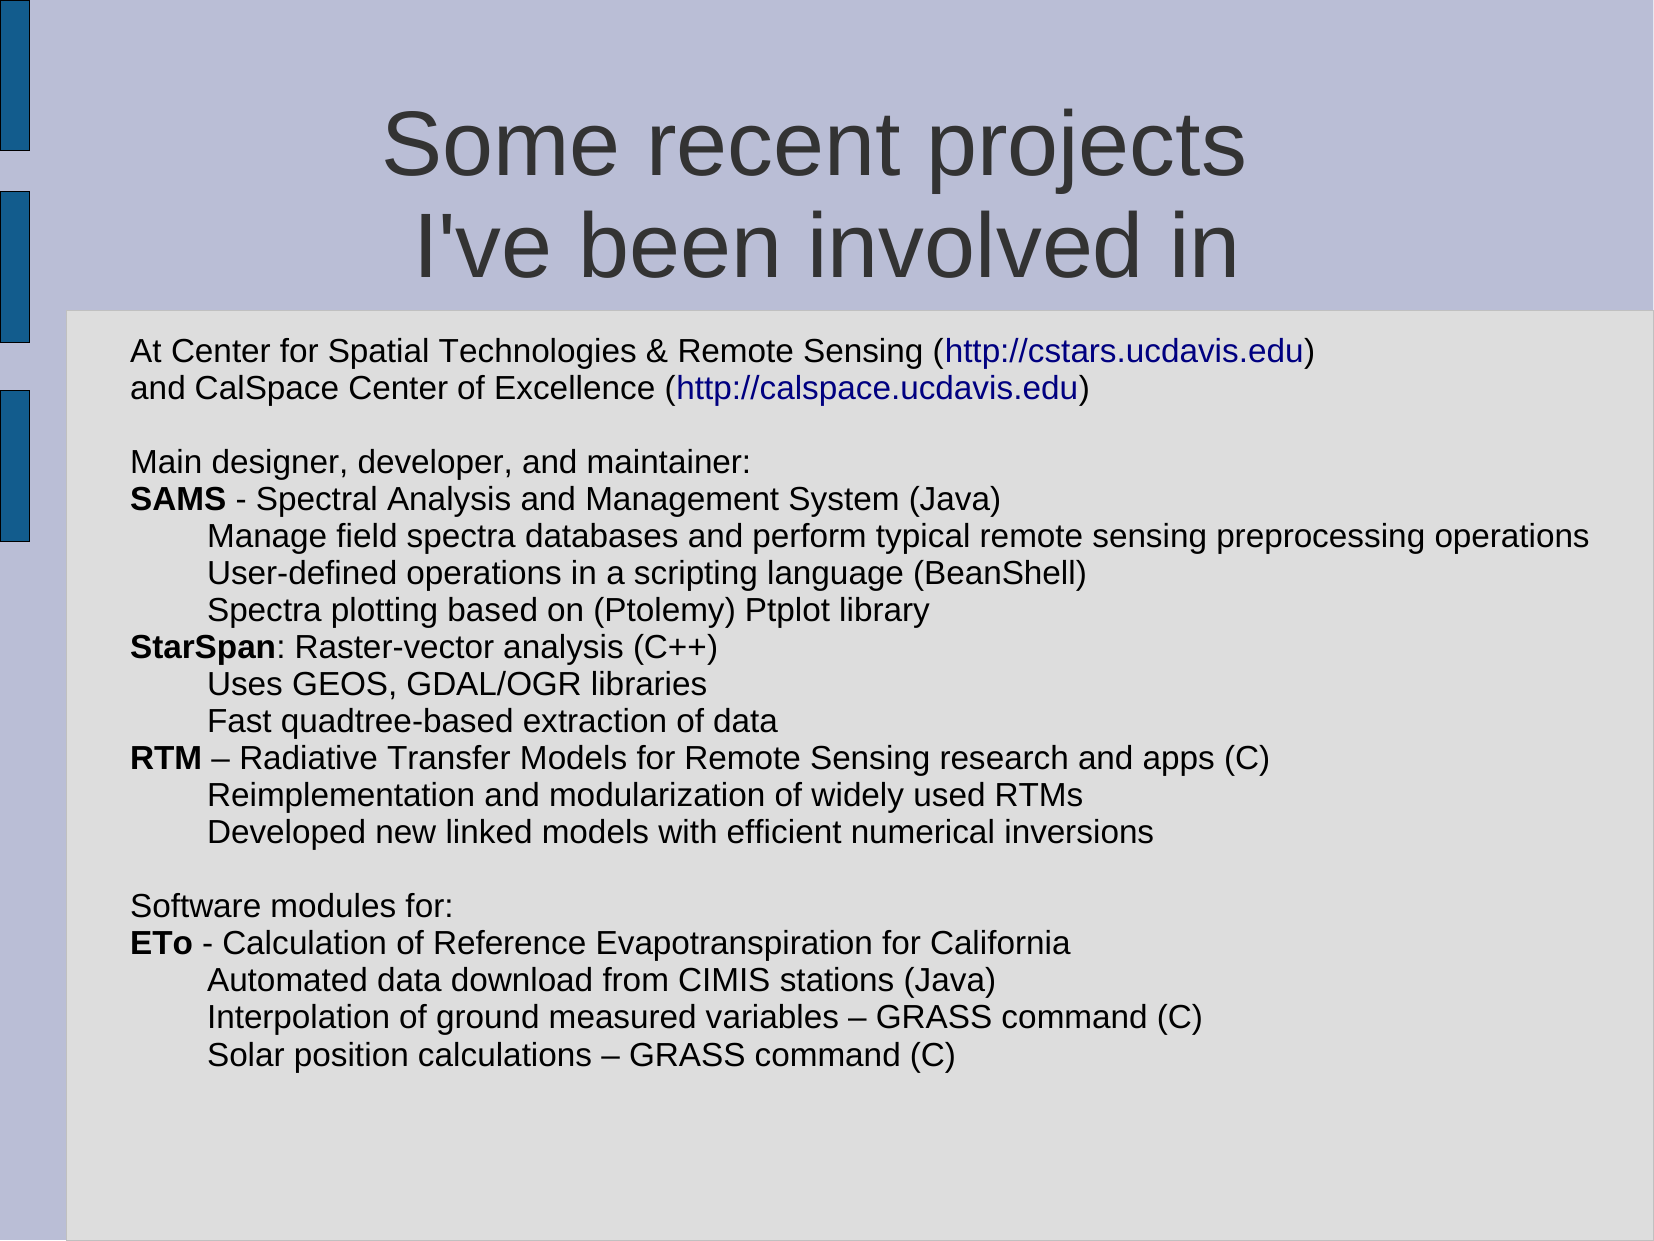

# Some recent projects I've been involved in
At Center for Spatial Technologies & Remote Sensing (http://cstars.ucdavis.edu)
and CalSpace Center of Excellence (http://calspace.ucdavis.edu)
Main designer, developer, and maintainer:
SAMS - Spectral Analysis and Management System (Java)
Manage field spectra databases and perform typical remote sensing preprocessing operations
User-defined operations in a scripting language (BeanShell)
Spectra plotting based on (Ptolemy) Ptplot library
StarSpan: Raster-vector analysis (C++)
Uses GEOS, GDAL/OGR libraries
Fast quadtree-based extraction of data
RTM – Radiative Transfer Models for Remote Sensing research and apps (C)
Reimplementation and modularization of widely used RTMs
Developed new linked models with efficient numerical inversions
Software modules for:
ETo - Calculation of Reference Evapotranspiration for California
Automated data download from CIMIS stations (Java)
Interpolation of ground measured variables – GRASS command (C)
Solar position calculations – GRASS command (C)